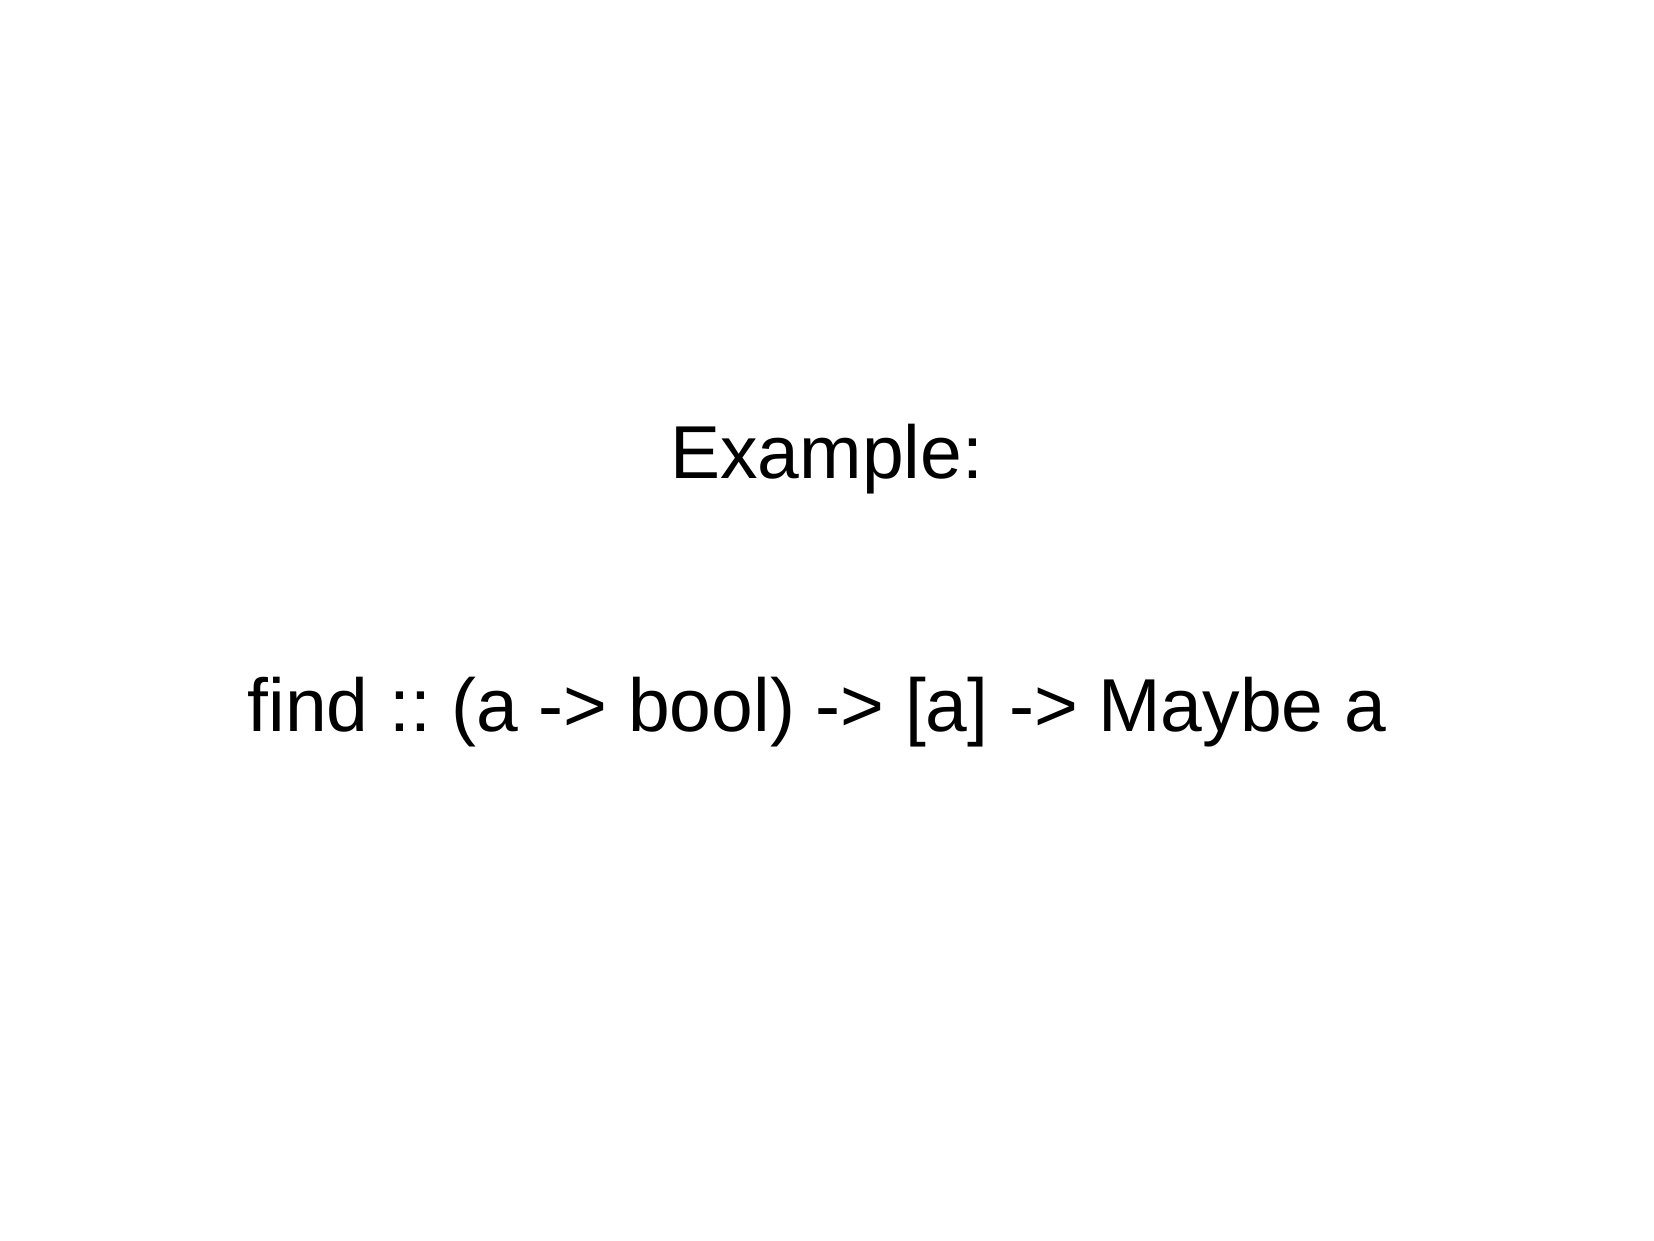

# Example:
find :: (a -> bool) -> [a] -> Maybe a